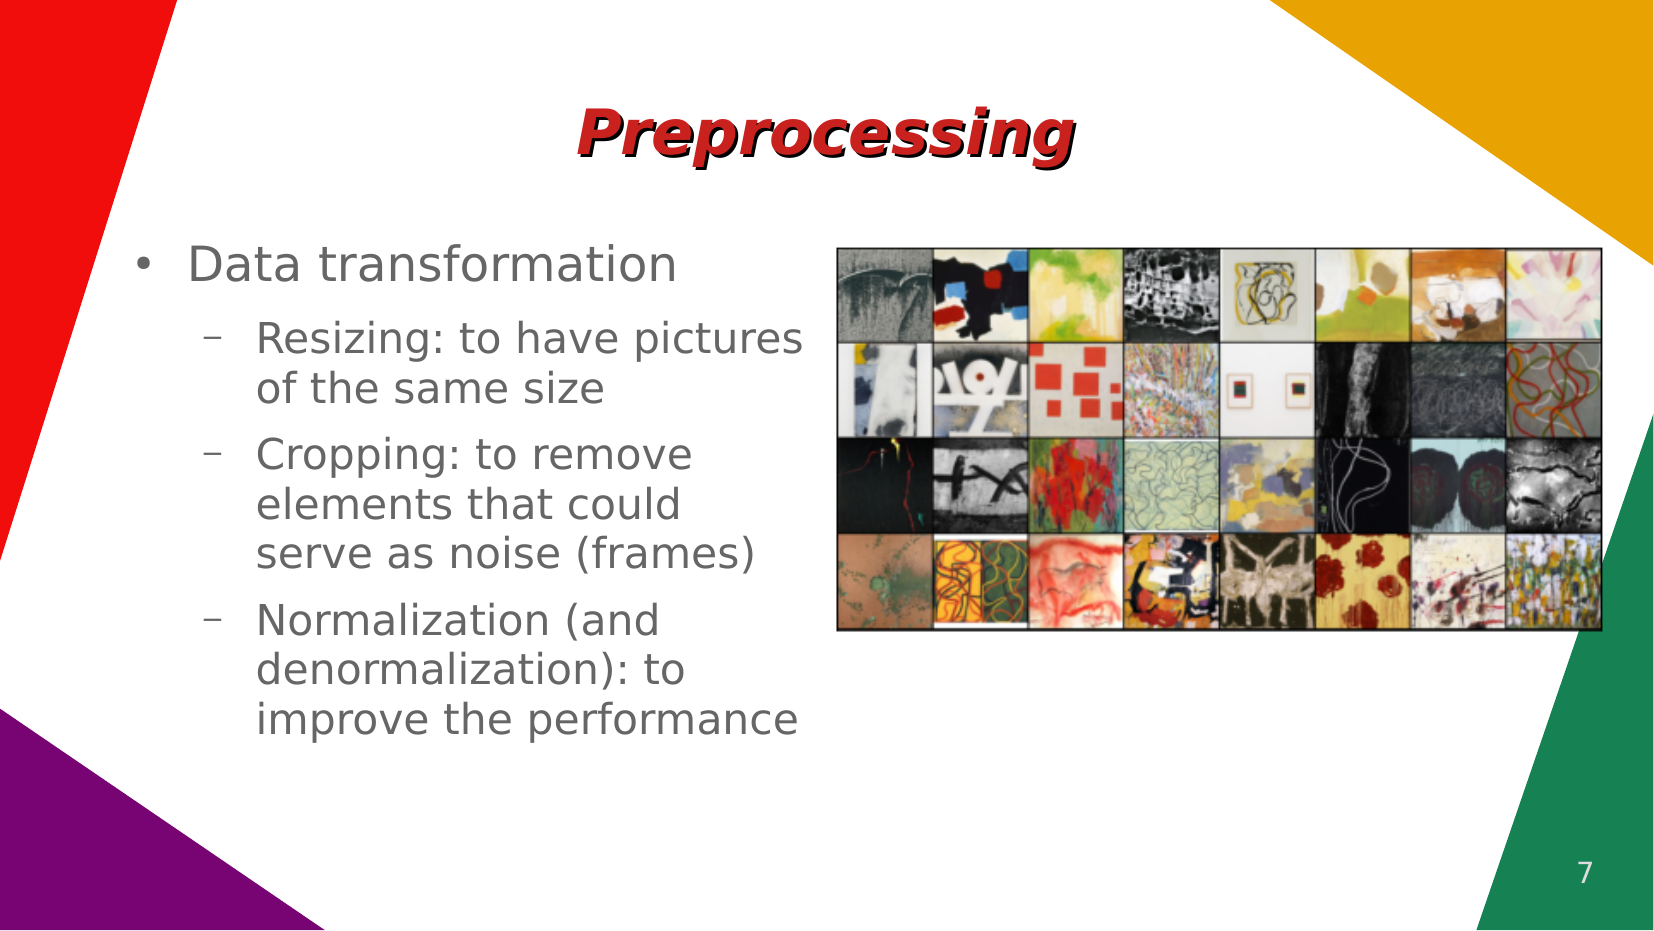

# Preprocessing
Data transformation
Resizing: to have pictures of the same size
Cropping: to remove elements that could serve as noise (frames)
Normalization (and denormalization): to improve the performance
7